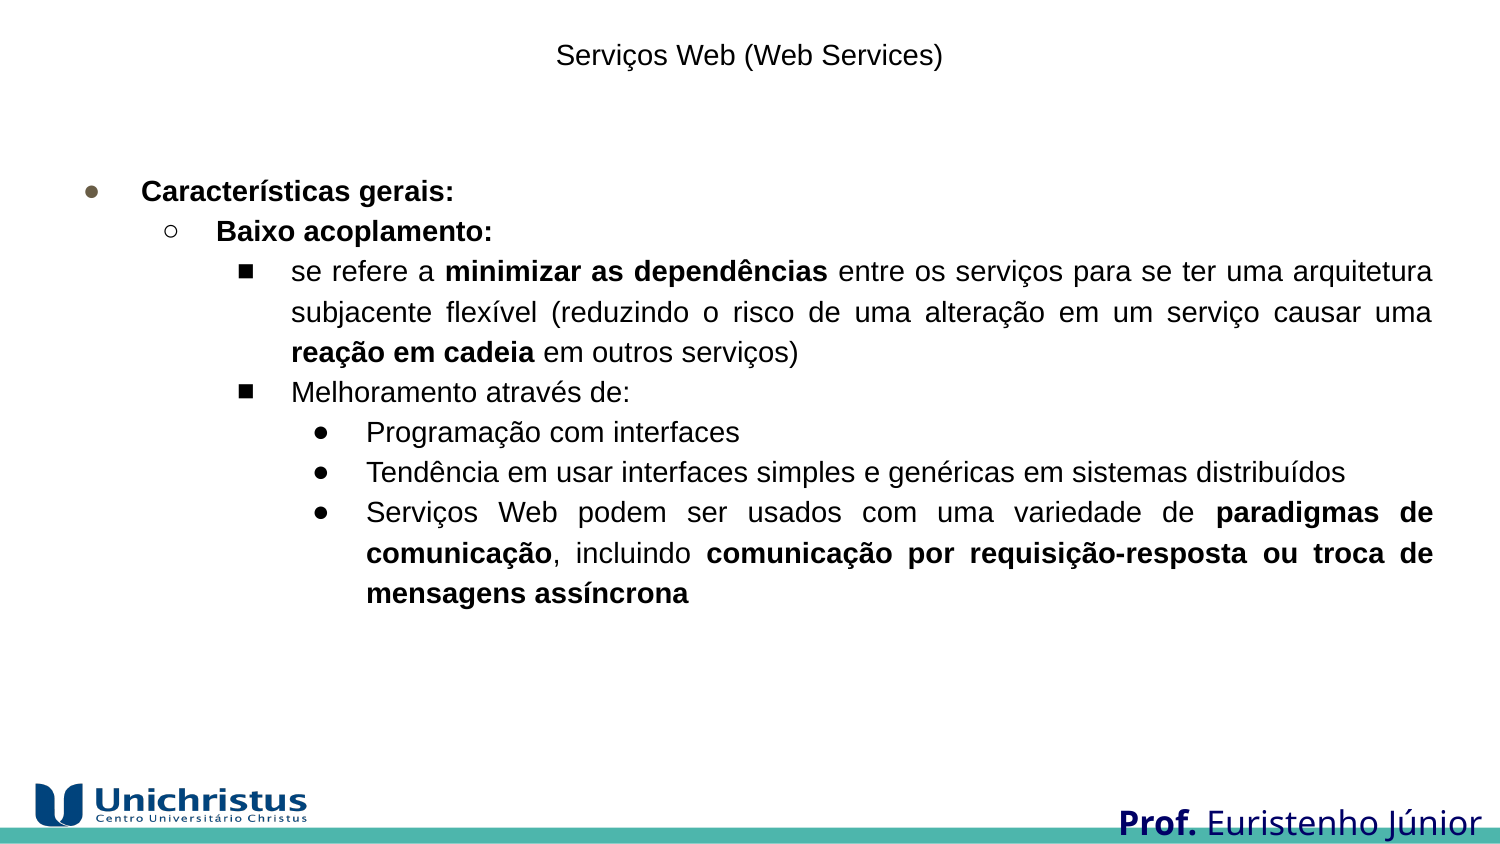

# Serviços Web (Web Services)
Características gerais:
Baixo acoplamento:
se refere a minimizar as dependências entre os serviços para se ter uma arquitetura subjacente flexível (reduzindo o risco de uma alteração em um serviço causar uma reação em cadeia em outros serviços)
Melhoramento através de:
Programação com interfaces
Tendência em usar interfaces simples e genéricas em sistemas distribuídos
Serviços Web podem ser usados com uma variedade de paradigmas de comunicação, incluindo comunicação por requisição-resposta ou troca de mensagens assíncrona
Prof. Euristenho Júnior